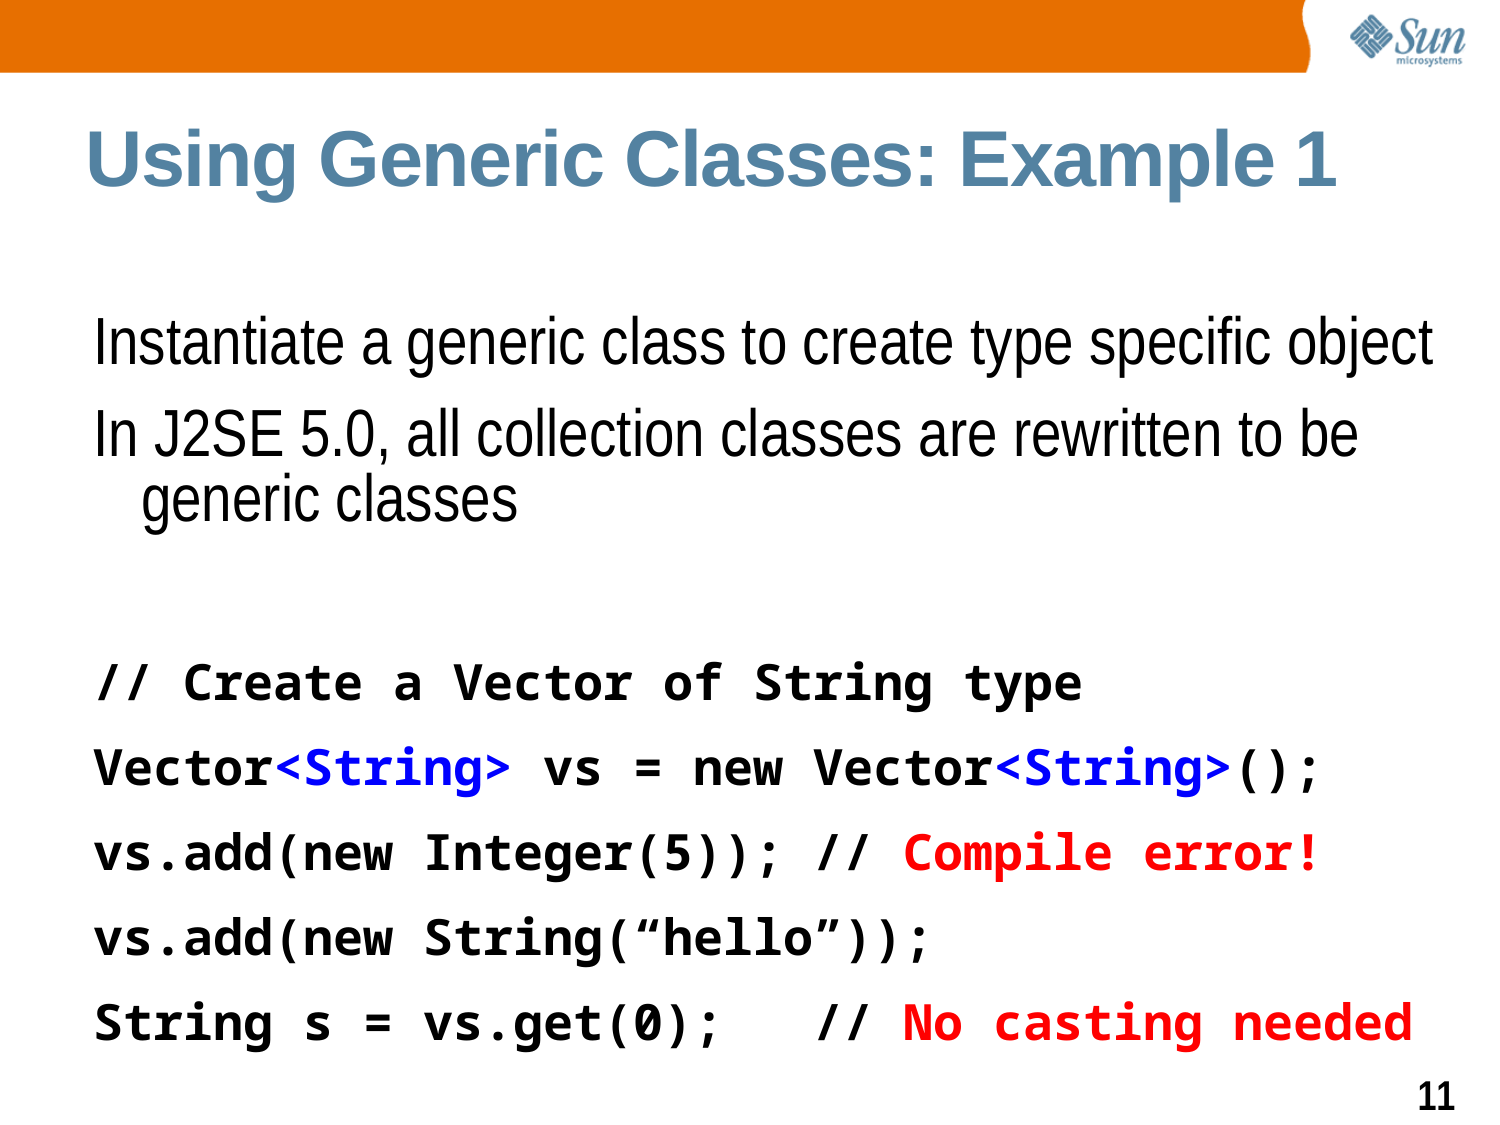

# Using Generic Classes: Example 1
Instantiate a generic class to create type specific object
In J2SE 5.0, all collection classes are rewritten to be generic classes
// Create a Vector of String type
Vector<String> vs = new Vector<String>();
vs.add(new Integer(5)); // Compile error!
vs.add(new String(“hello”));
String s = vs.get(0); // No casting needed